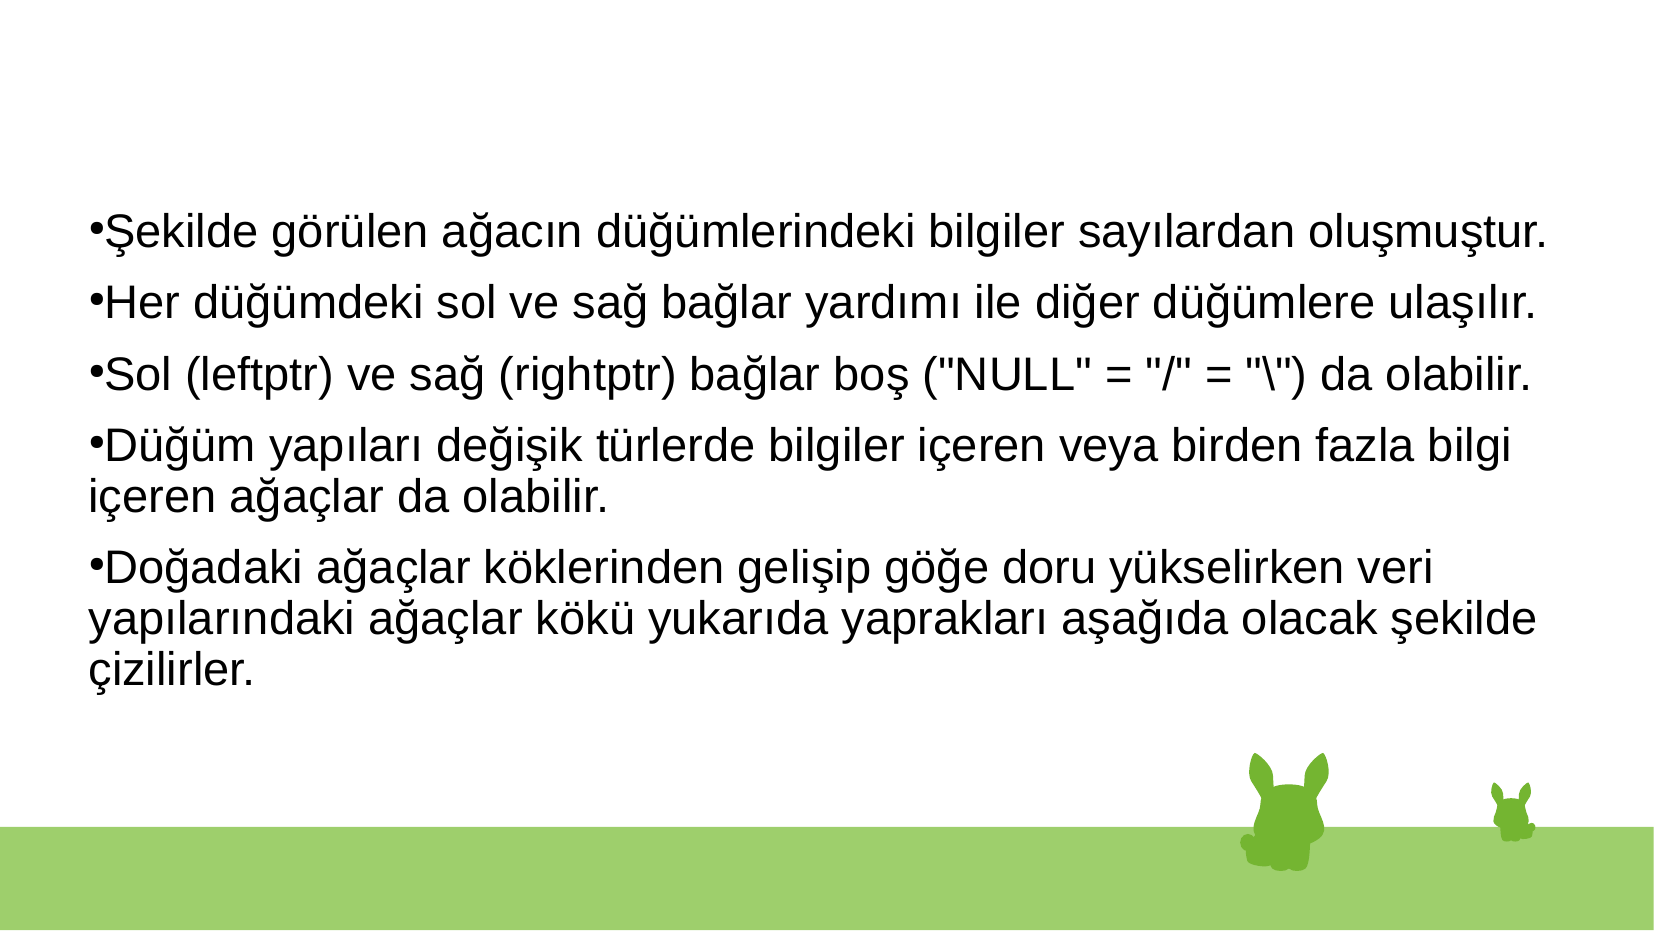

#
﻿Şekilde görülen ağacın düğümlerindeki bilgiler sayılardan oluşmuştur.
Her düğümdeki sol ve sağ bağlar yardımı ile diğer düğümlere ulaşılır.
Sol (leftptr) ve sağ (rightptr) bağlar boş ("NULL" = "/" = "\") da olabilir.
Düğüm yapıları değişik türlerde bilgiler içeren veya birden fazla bilgi içeren ağaçlar da olabilir.
Doğadaki ağaçlar köklerinden gelişip göğe doru yükselirken veri yapılarındaki ağaçlar kökü yukarıda yaprakları aşağıda olacak şekilde çizilirler.